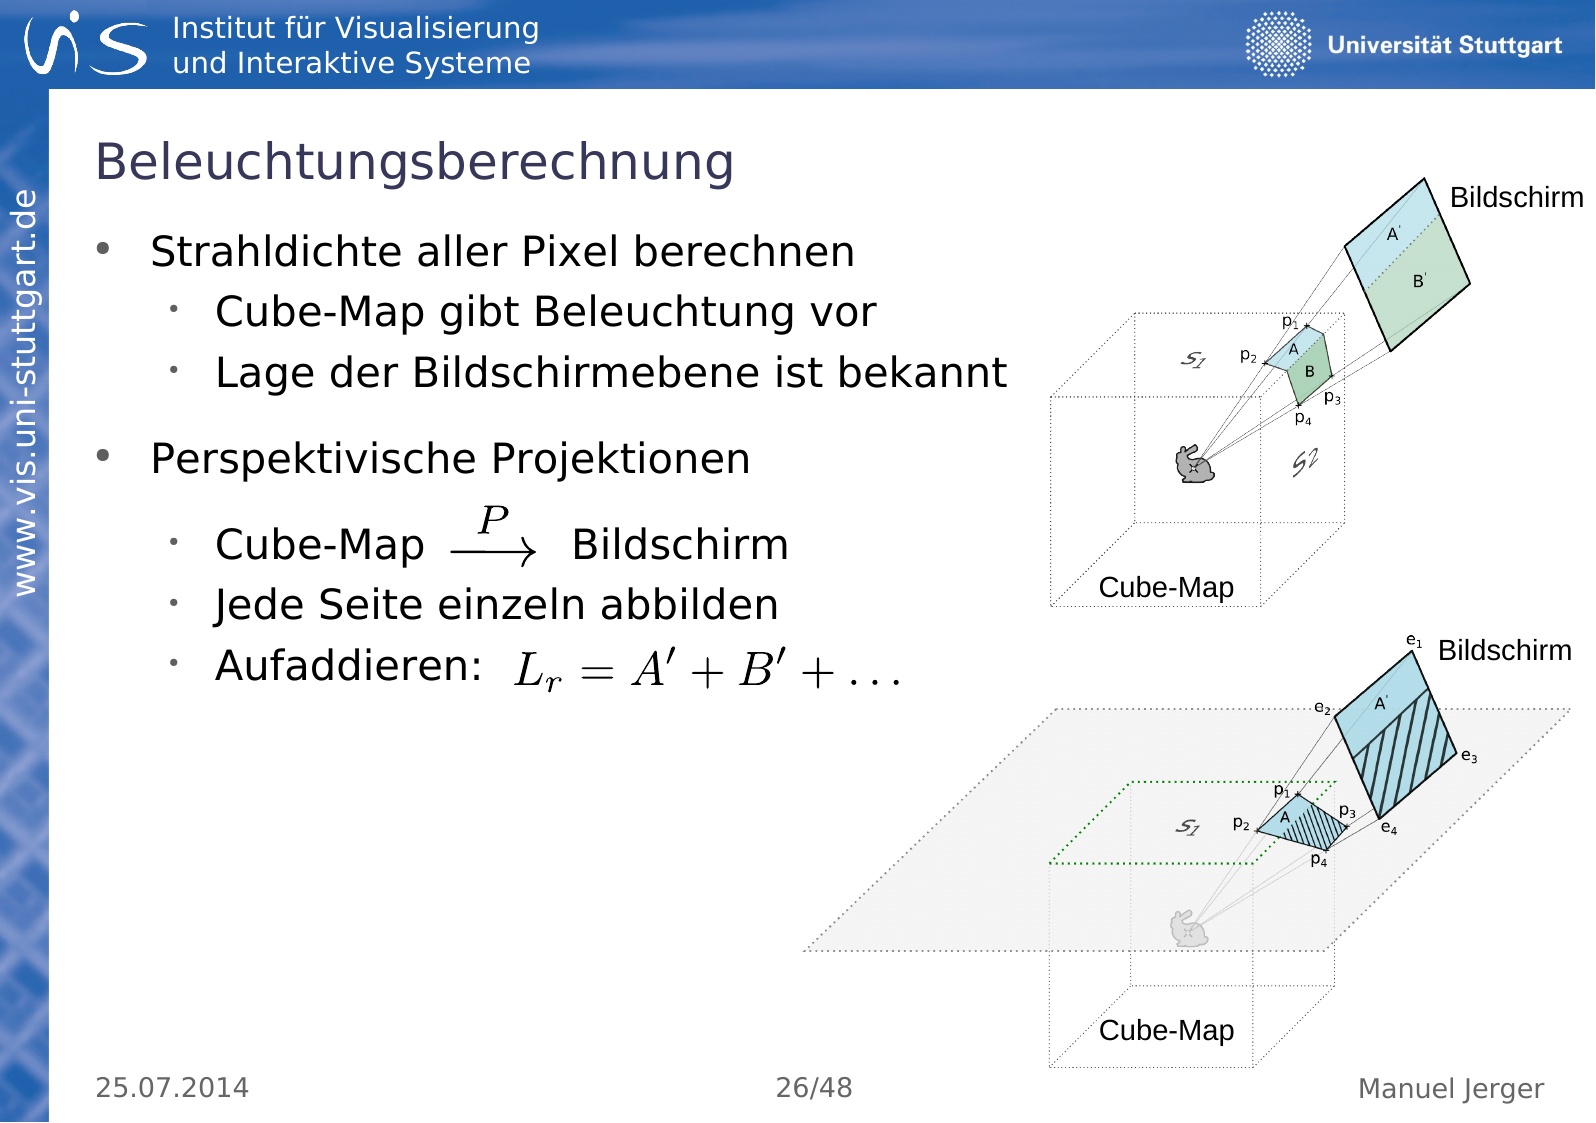

# Beleuchtungsberechnung
Bildschirm
Strahldichte aller Pixel berechnen
Cube-Map gibt Beleuchtung vor
Lage der Bildschirmebene ist bekannt
Perspektivische Projektionen
Cube-Map Bildschirm
Jede Seite einzeln abbilden
Aufaddieren:
Umkehrung möglich
Bildschirm Cube-Map
Inverse Projektionen
Cube-Map
Bildschirm
Cube-Map